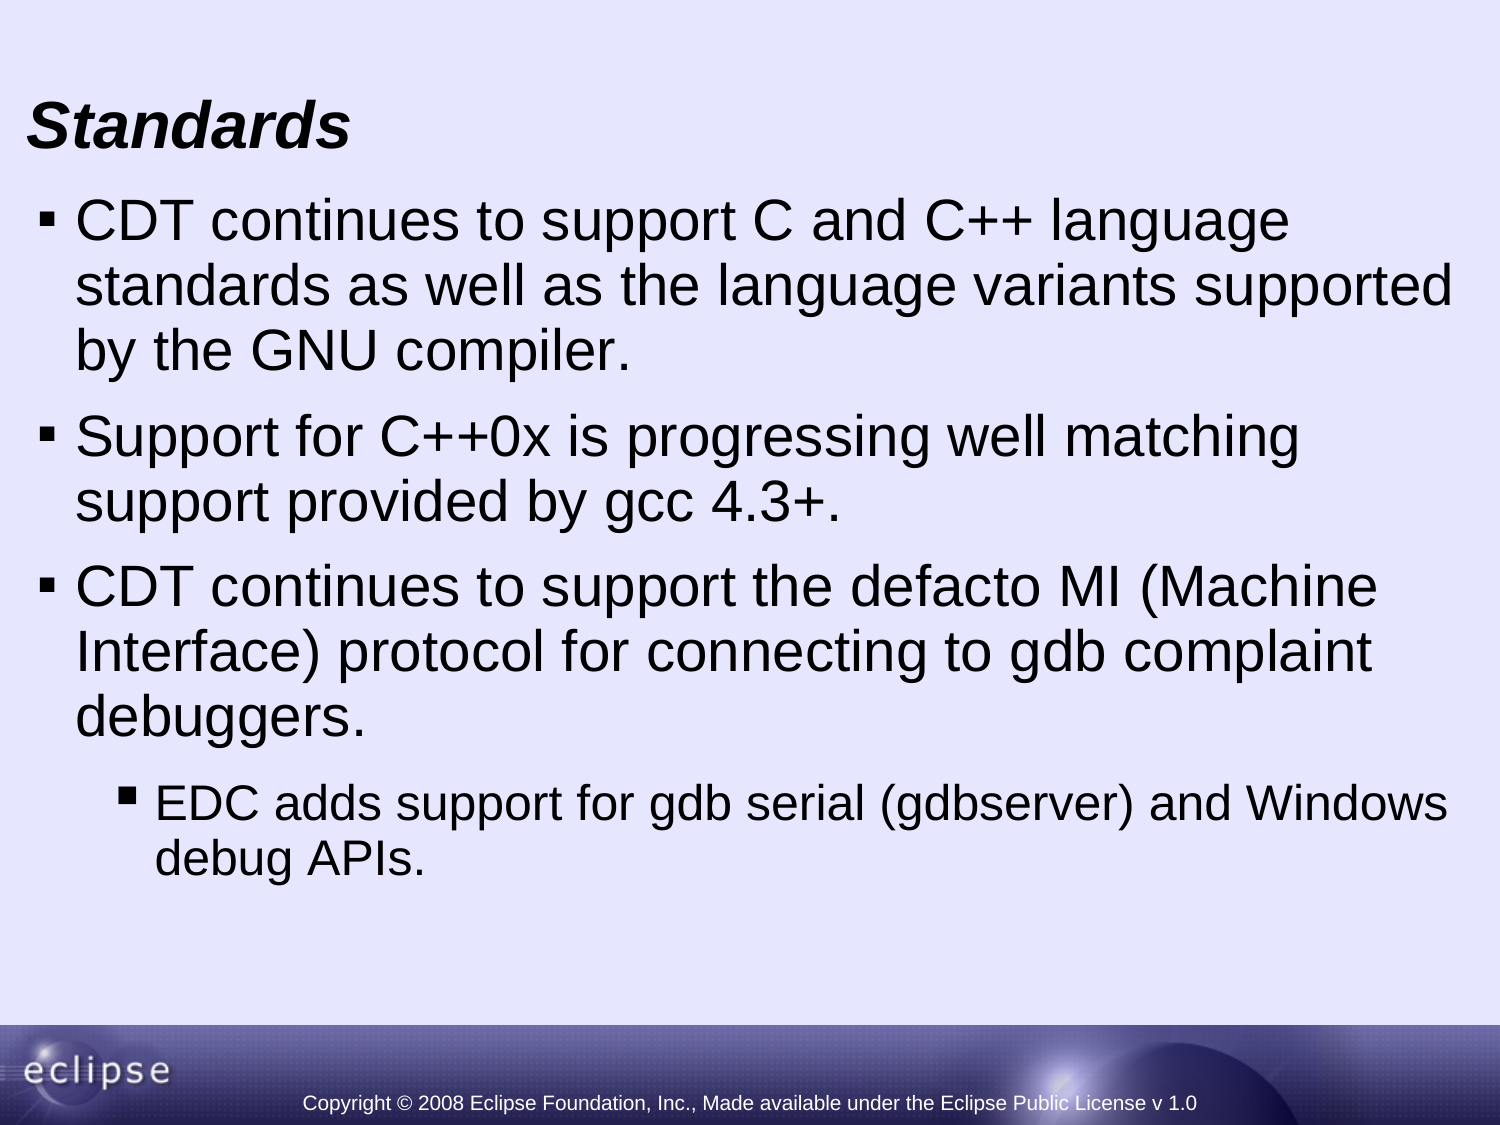

# Standards
CDT continues to support C and C++ language standards as well as the language variants supported by the GNU compiler.
Support for C++0x is progressing well matching support provided by gcc 4.3+.
CDT continues to support the defacto MI (Machine Interface) protocol for connecting to gdb complaint debuggers.
EDC adds support for gdb serial (gdbserver) and Windows debug APIs.